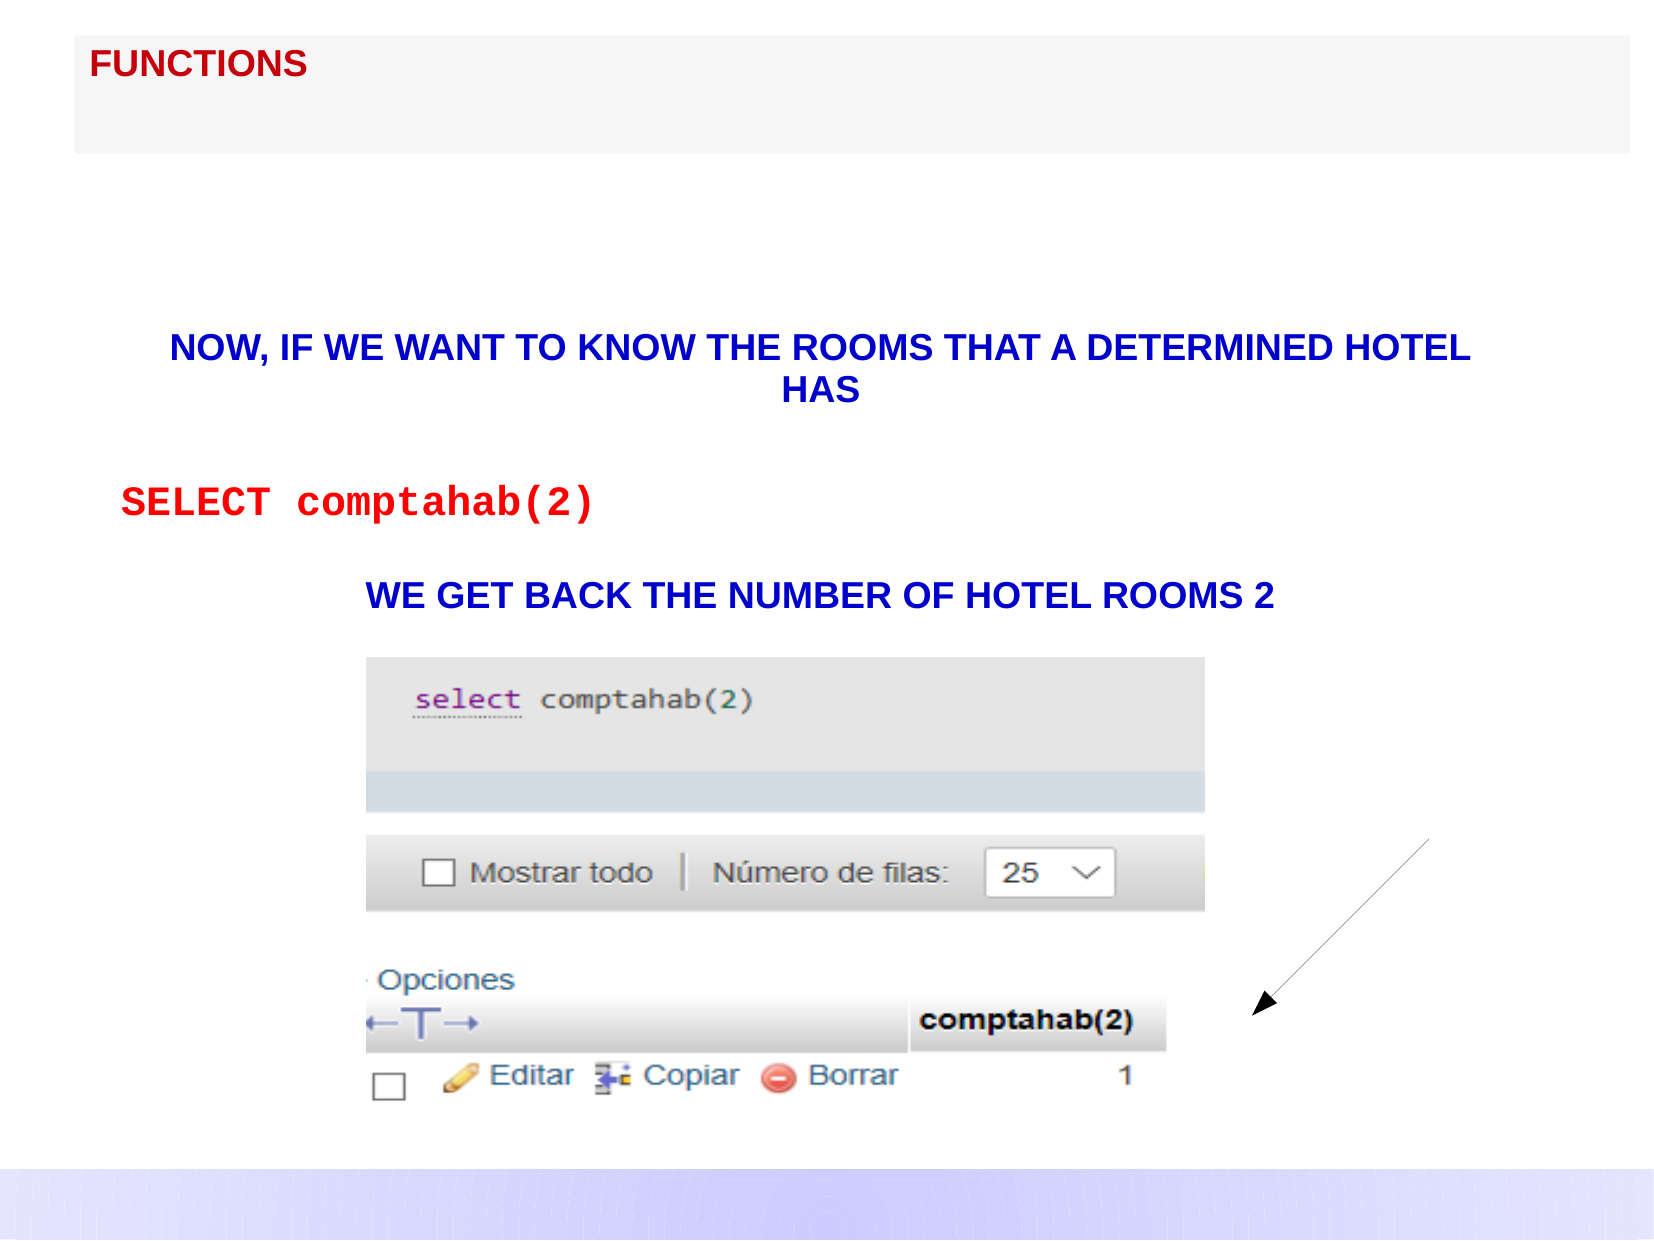

FUNCTIONS
NOW, IF WE WANT TO KNOW THE ROOMS THAT A DETERMINED HOTEL HAS
SELECT comptahab(2)
WE GET BACK THE NUMBER OF HOTEL ROOMS 2